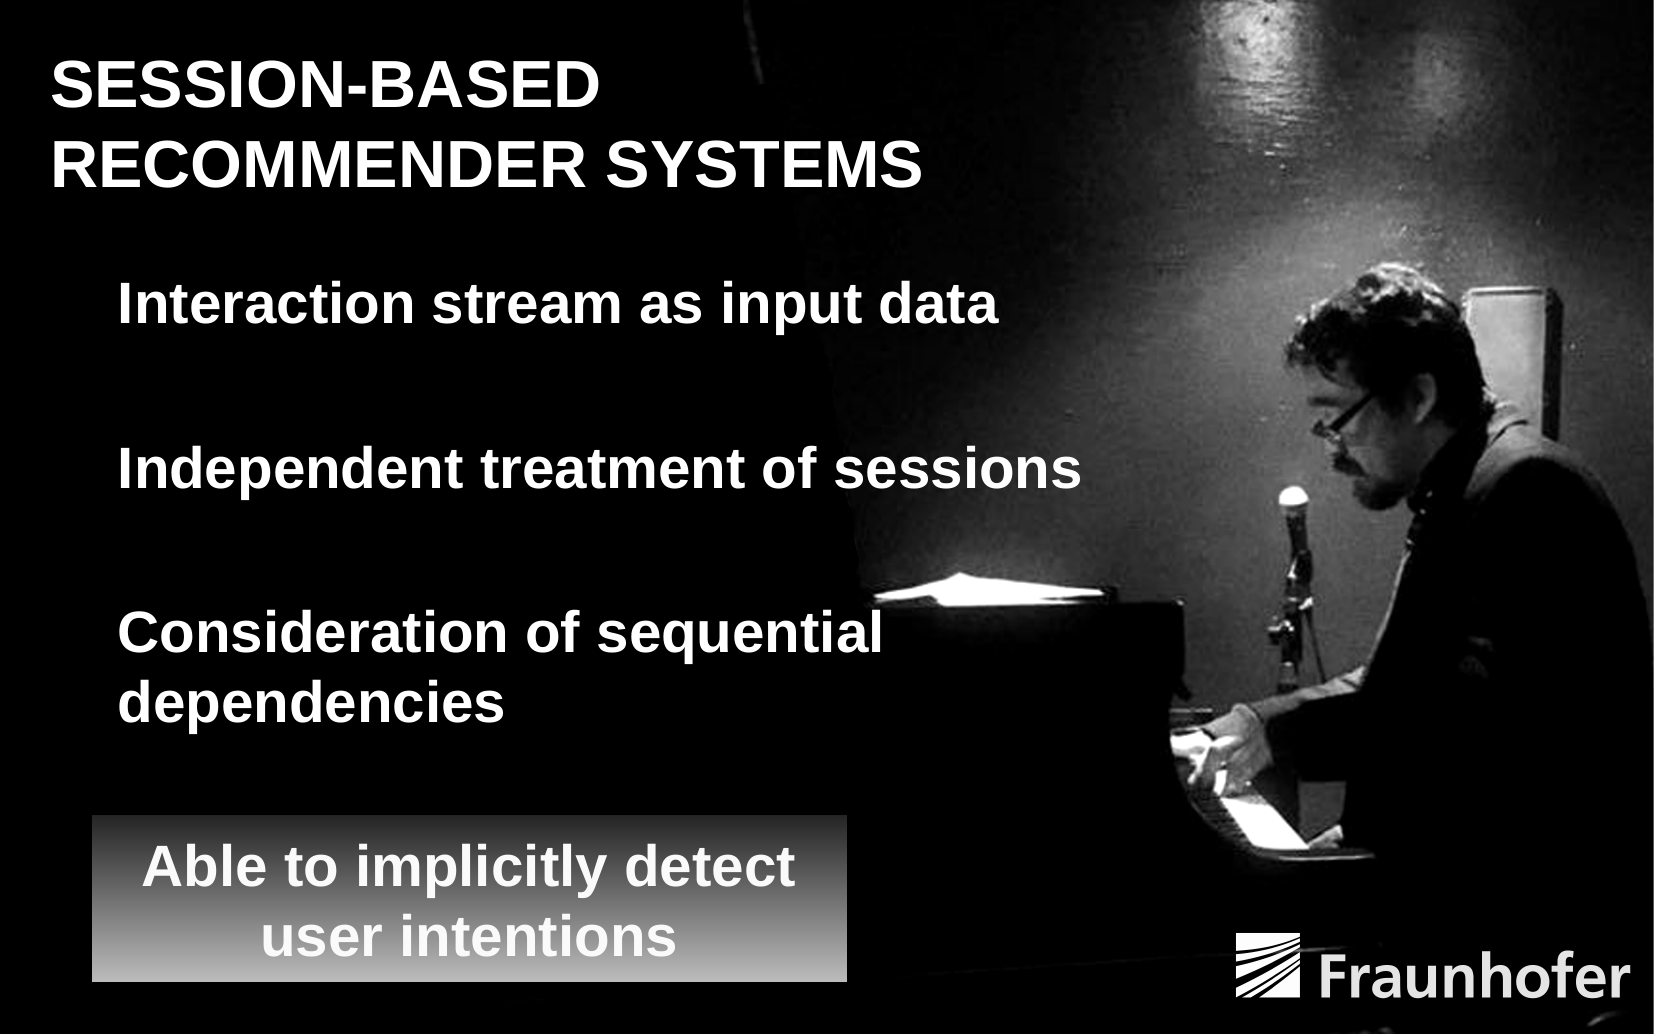

# Session-based recommender systems
Interaction stream as input data
Independent treatment of sessions
Consideration of sequential dependencies
Able to implicitly detect user intentions